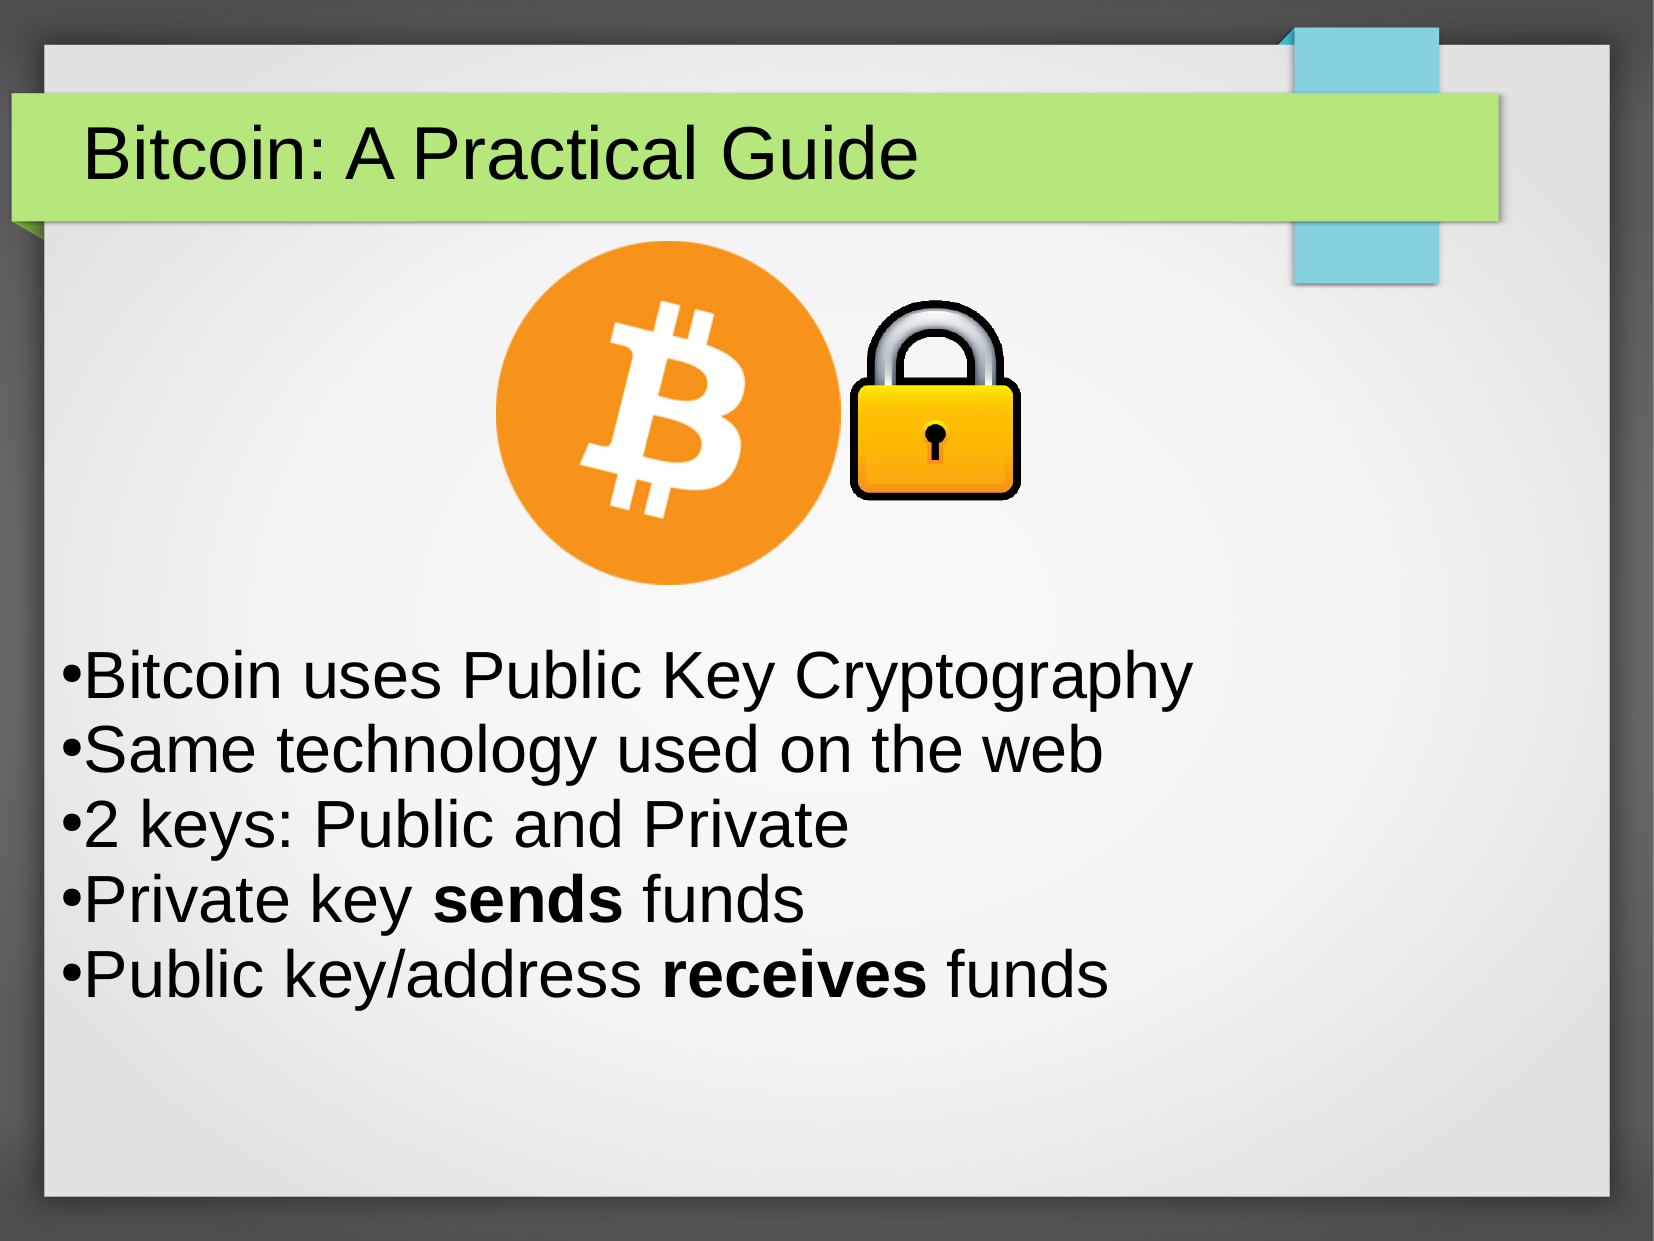

# Bitcoin: A Practical Guide
Bitcoin uses Public Key Cryptography
Same technology used on the web
2 keys: Public and Private
Private key sends funds
Public key/address receives funds